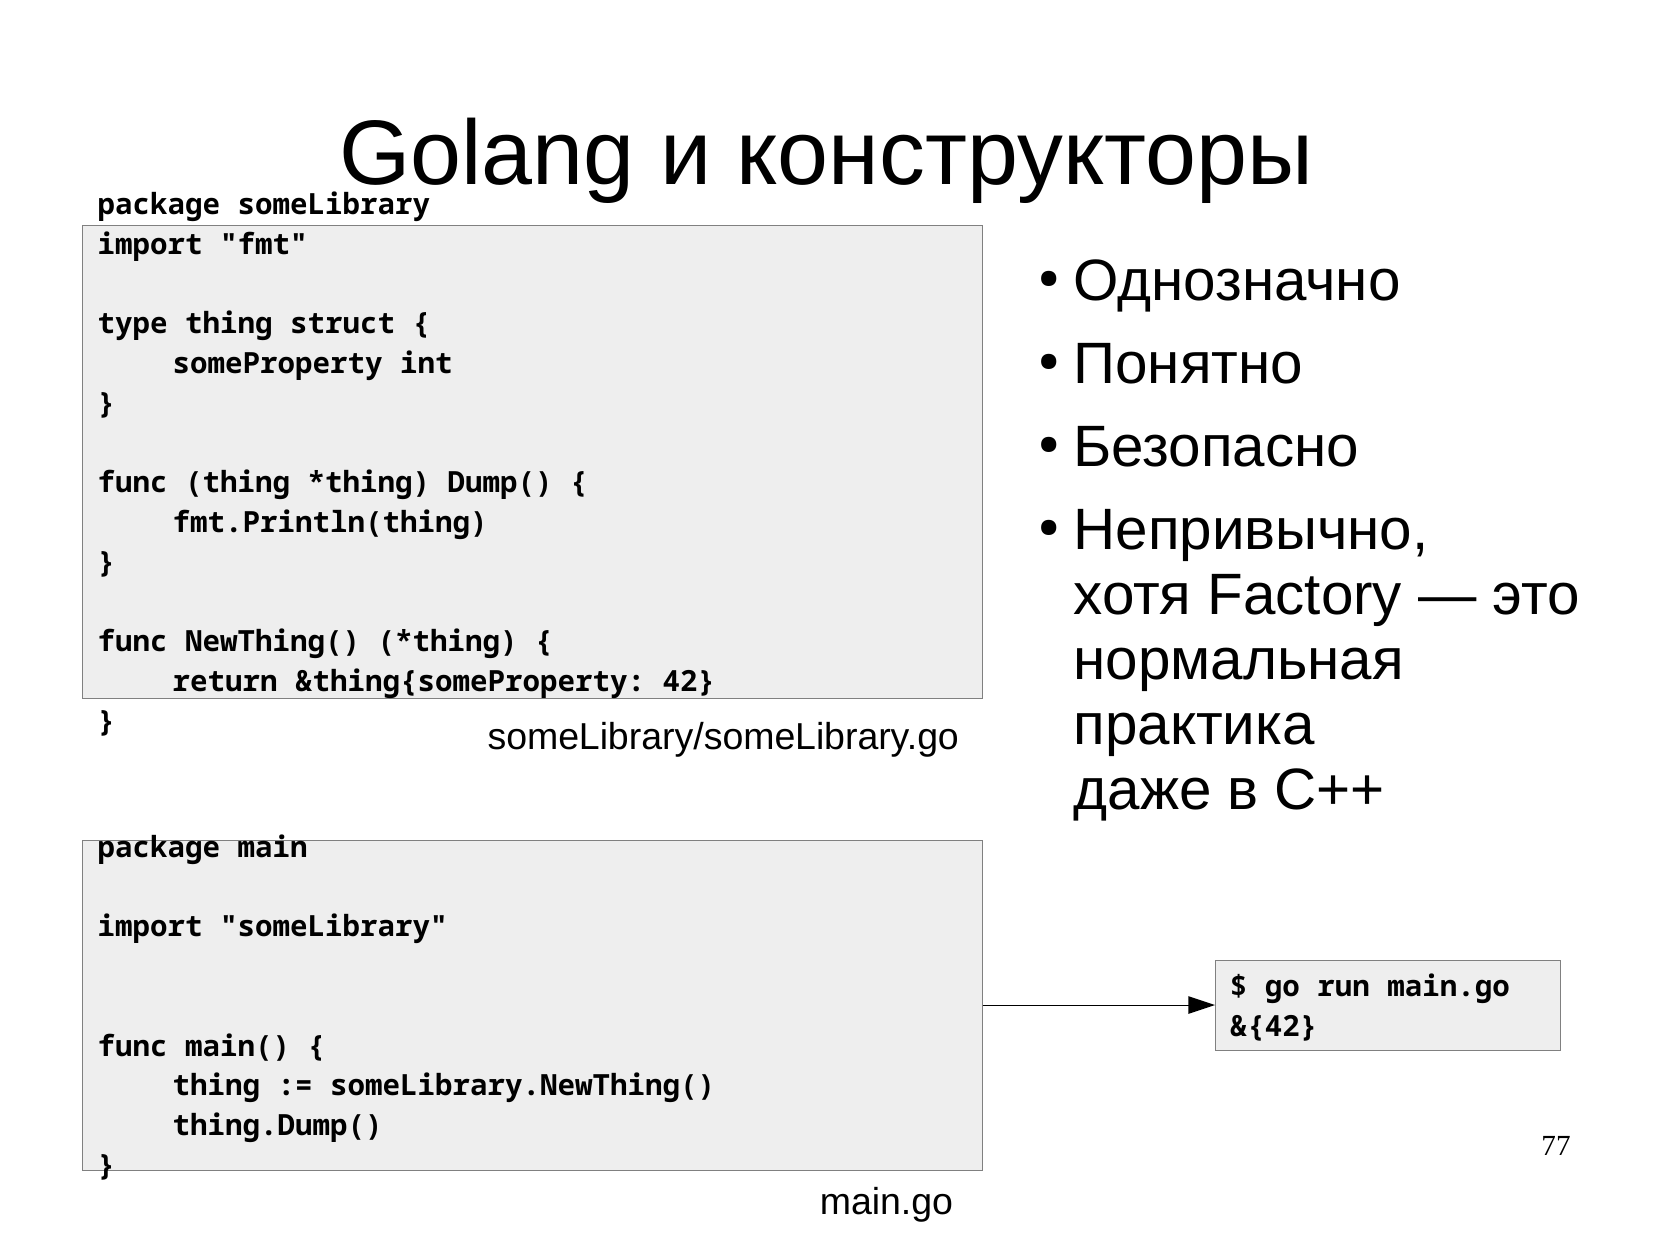

# Golang и конструкторы
package someLibrary
import "fmt"
type thing struct {
	someProperty int
}
func (thing *thing) Dump() {
	fmt.Println(thing)
}
func NewThing() (*thing) {
	return &thing{someProperty: 42}
}
Однозначно
Понятно
Безопасно
Непривычно,
хотя Factory — это
нормальная практика
даже в C++
someLibrary/someLibrary.go
package main
import "someLibrary"
func main() {
	thing := someLibrary.NewThing()
	thing.Dump()
}
$ go run main.go
&{42}
77
main.go